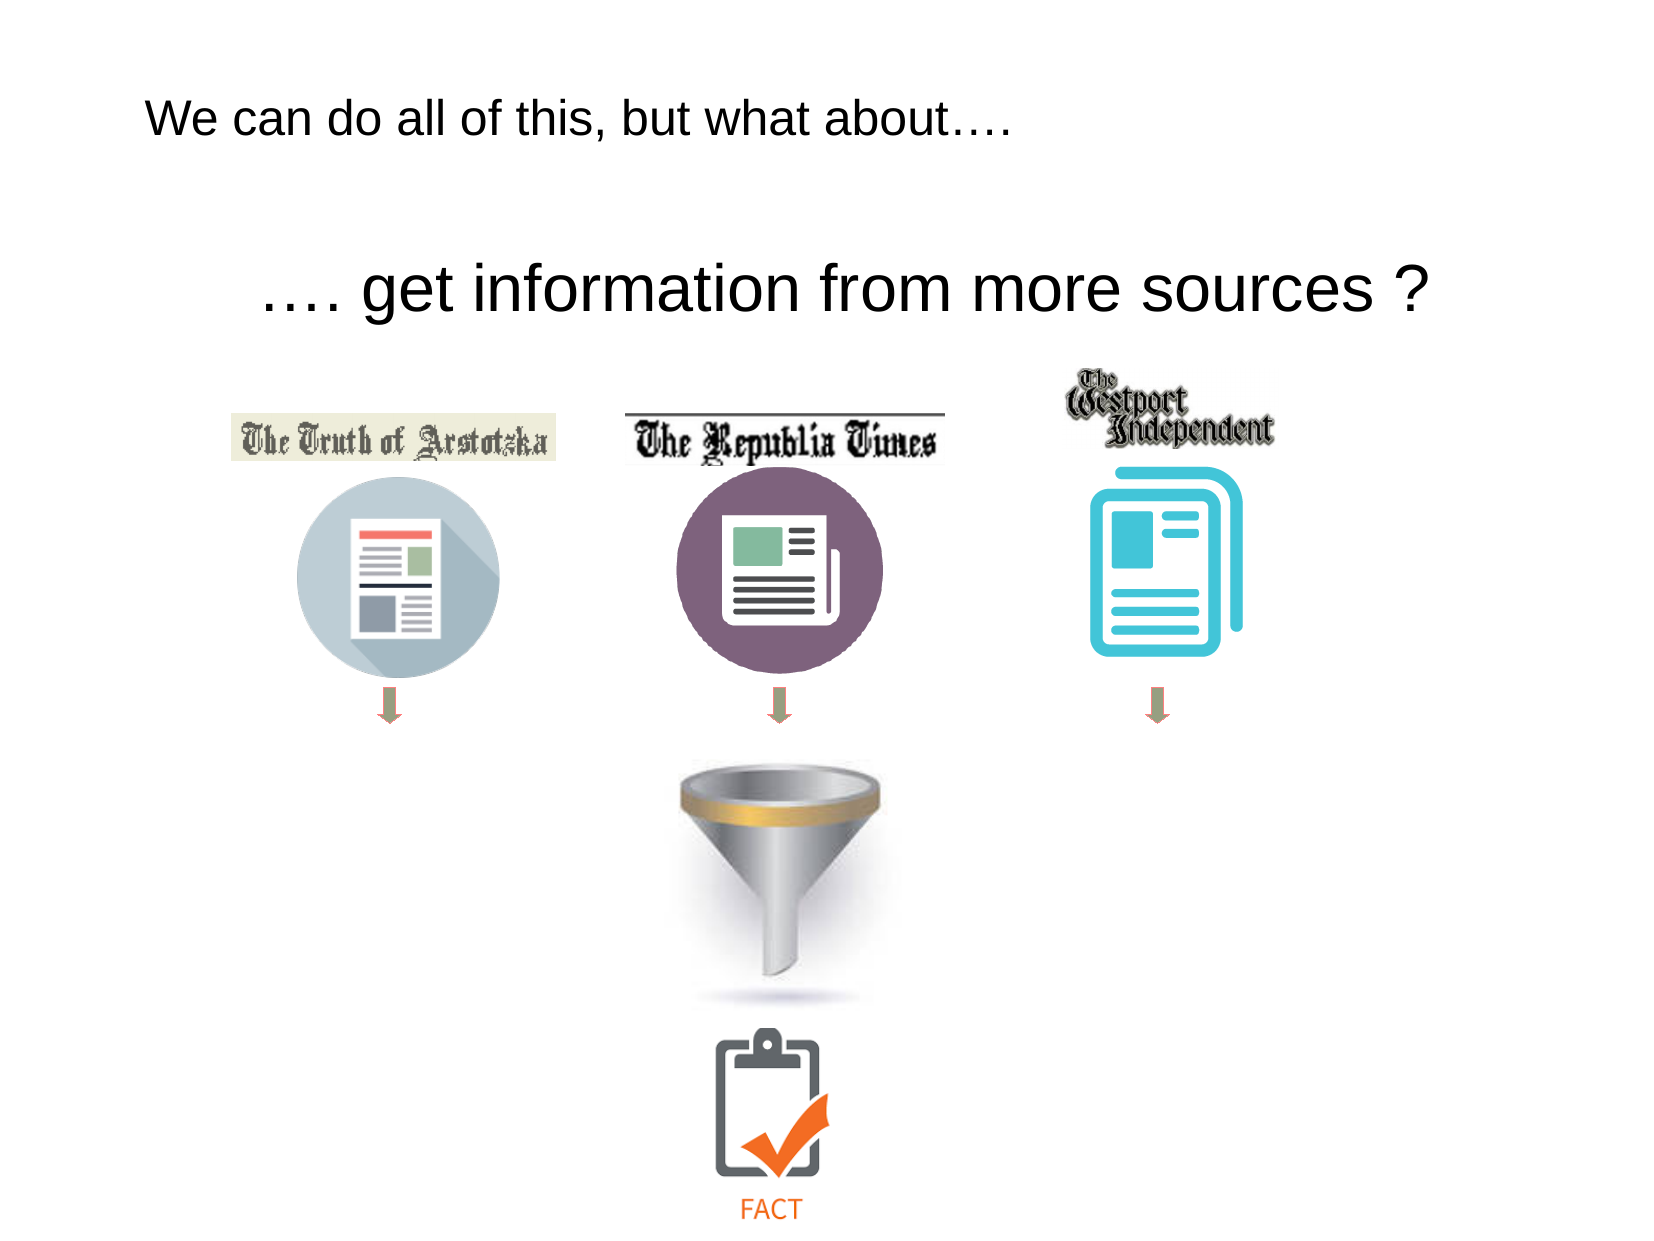

We can do all of this, but what about….
# …. get information from more sources ?